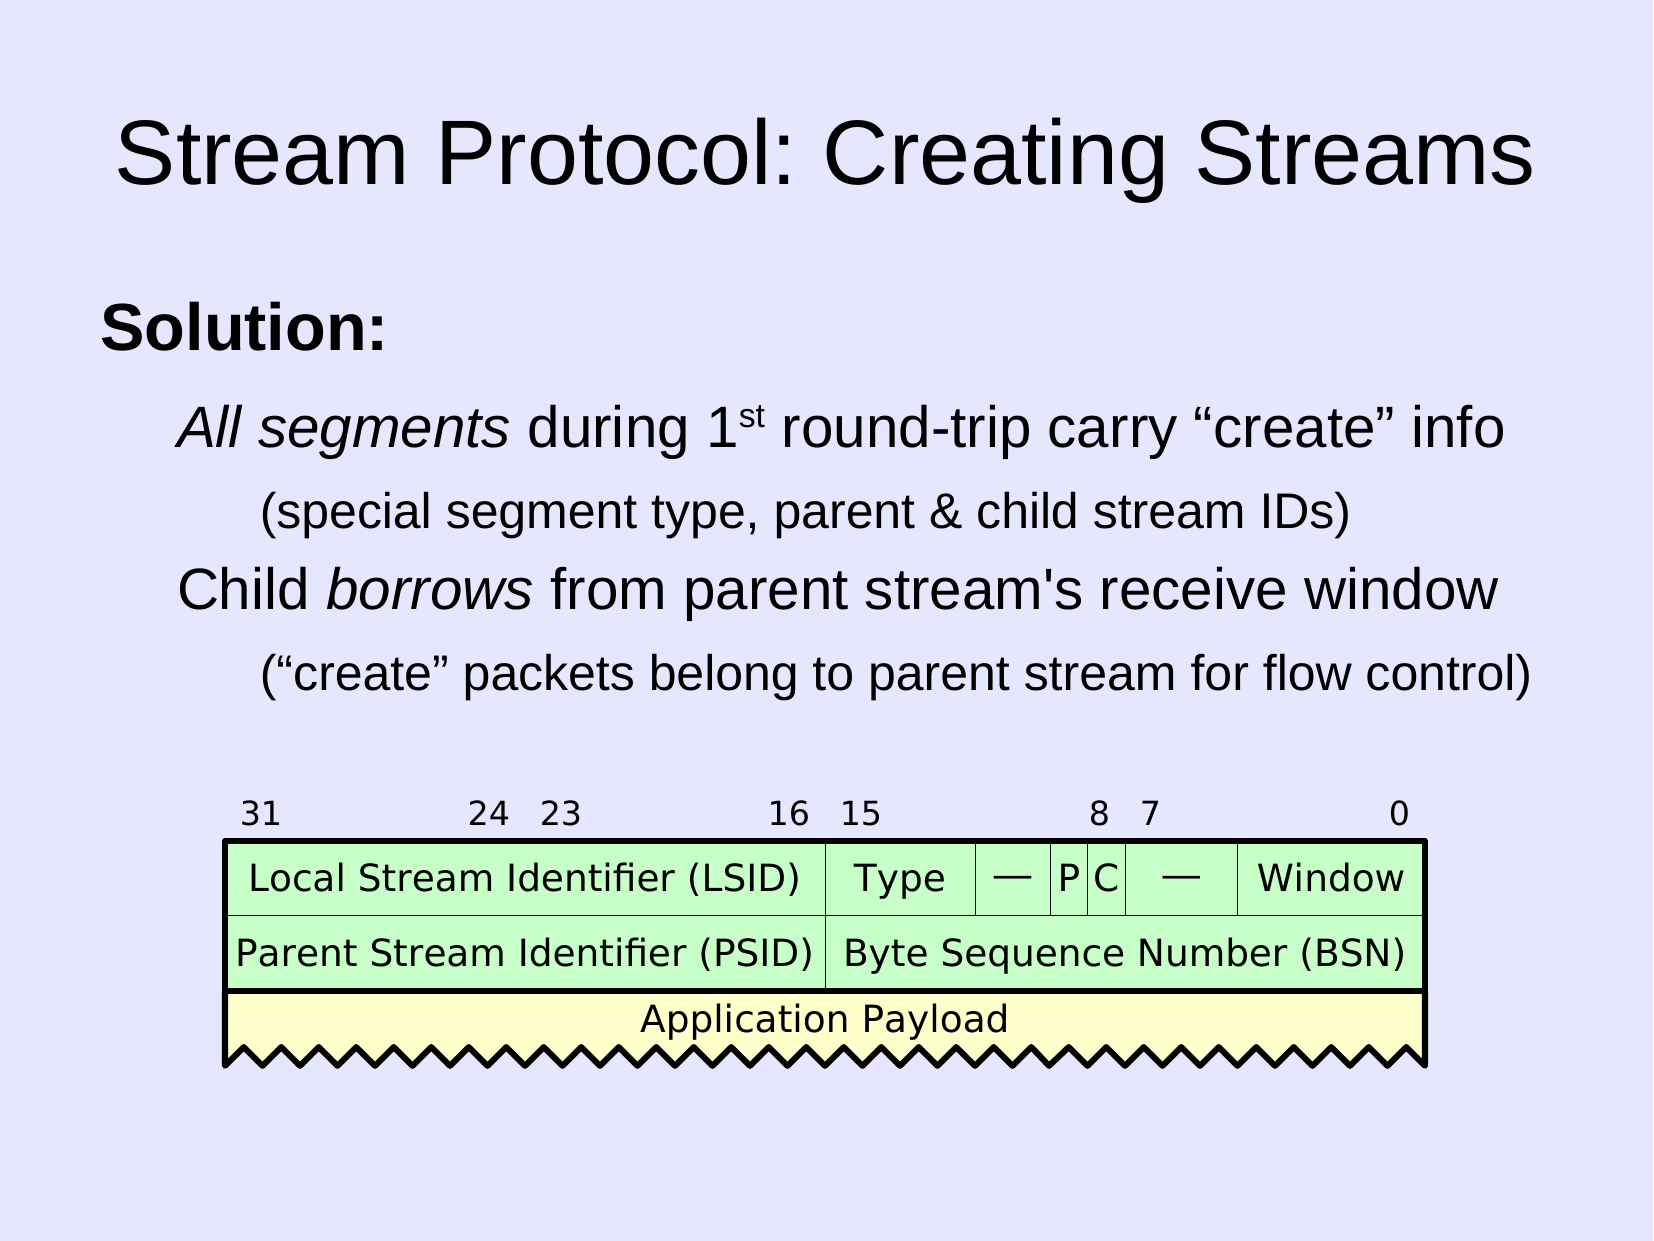

# Stream Protocol: Creating Streams
Solution:
All segments during 1st round-trip carry “create” info
(special segment type, parent & child stream IDs)
Child borrows from parent stream's receive window
(“create” packets belong to parent stream for flow control)
31
24
23
16
15
8
7
0
Local Stream Identifier (LSID)
Type
—
P
C
—
Window
Parent Stream Identifier (PSID)
Byte Sequence Number (BSN)
Application Payload